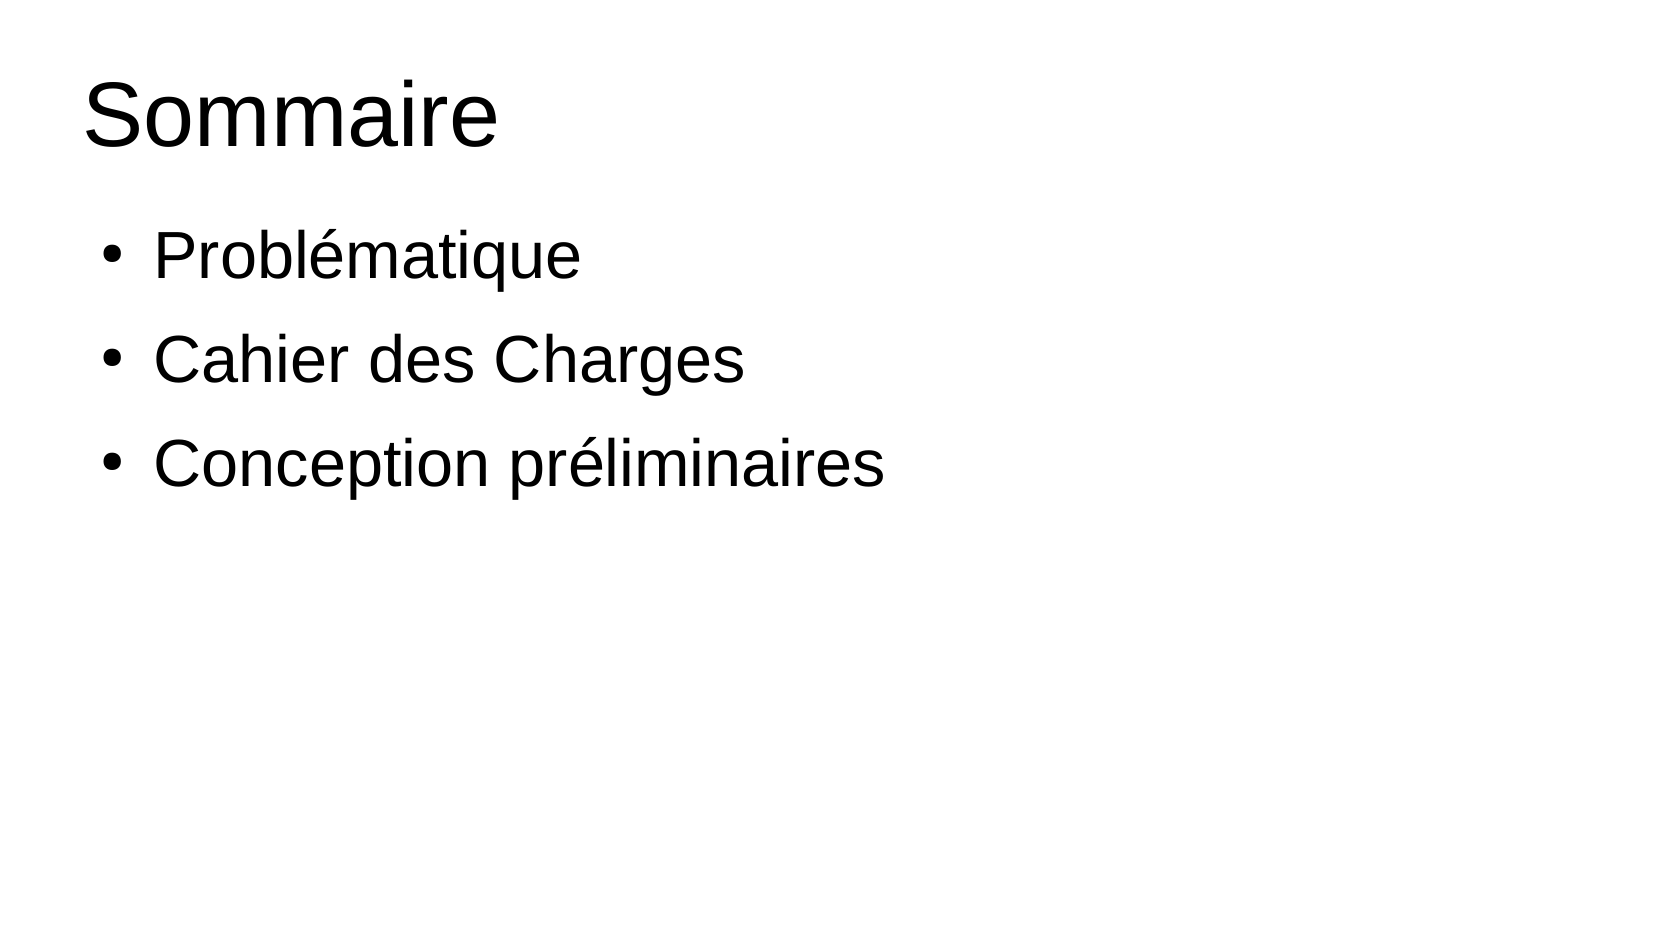

# Sommaire
Problématique
Cahier des Charges
Conception préliminaires